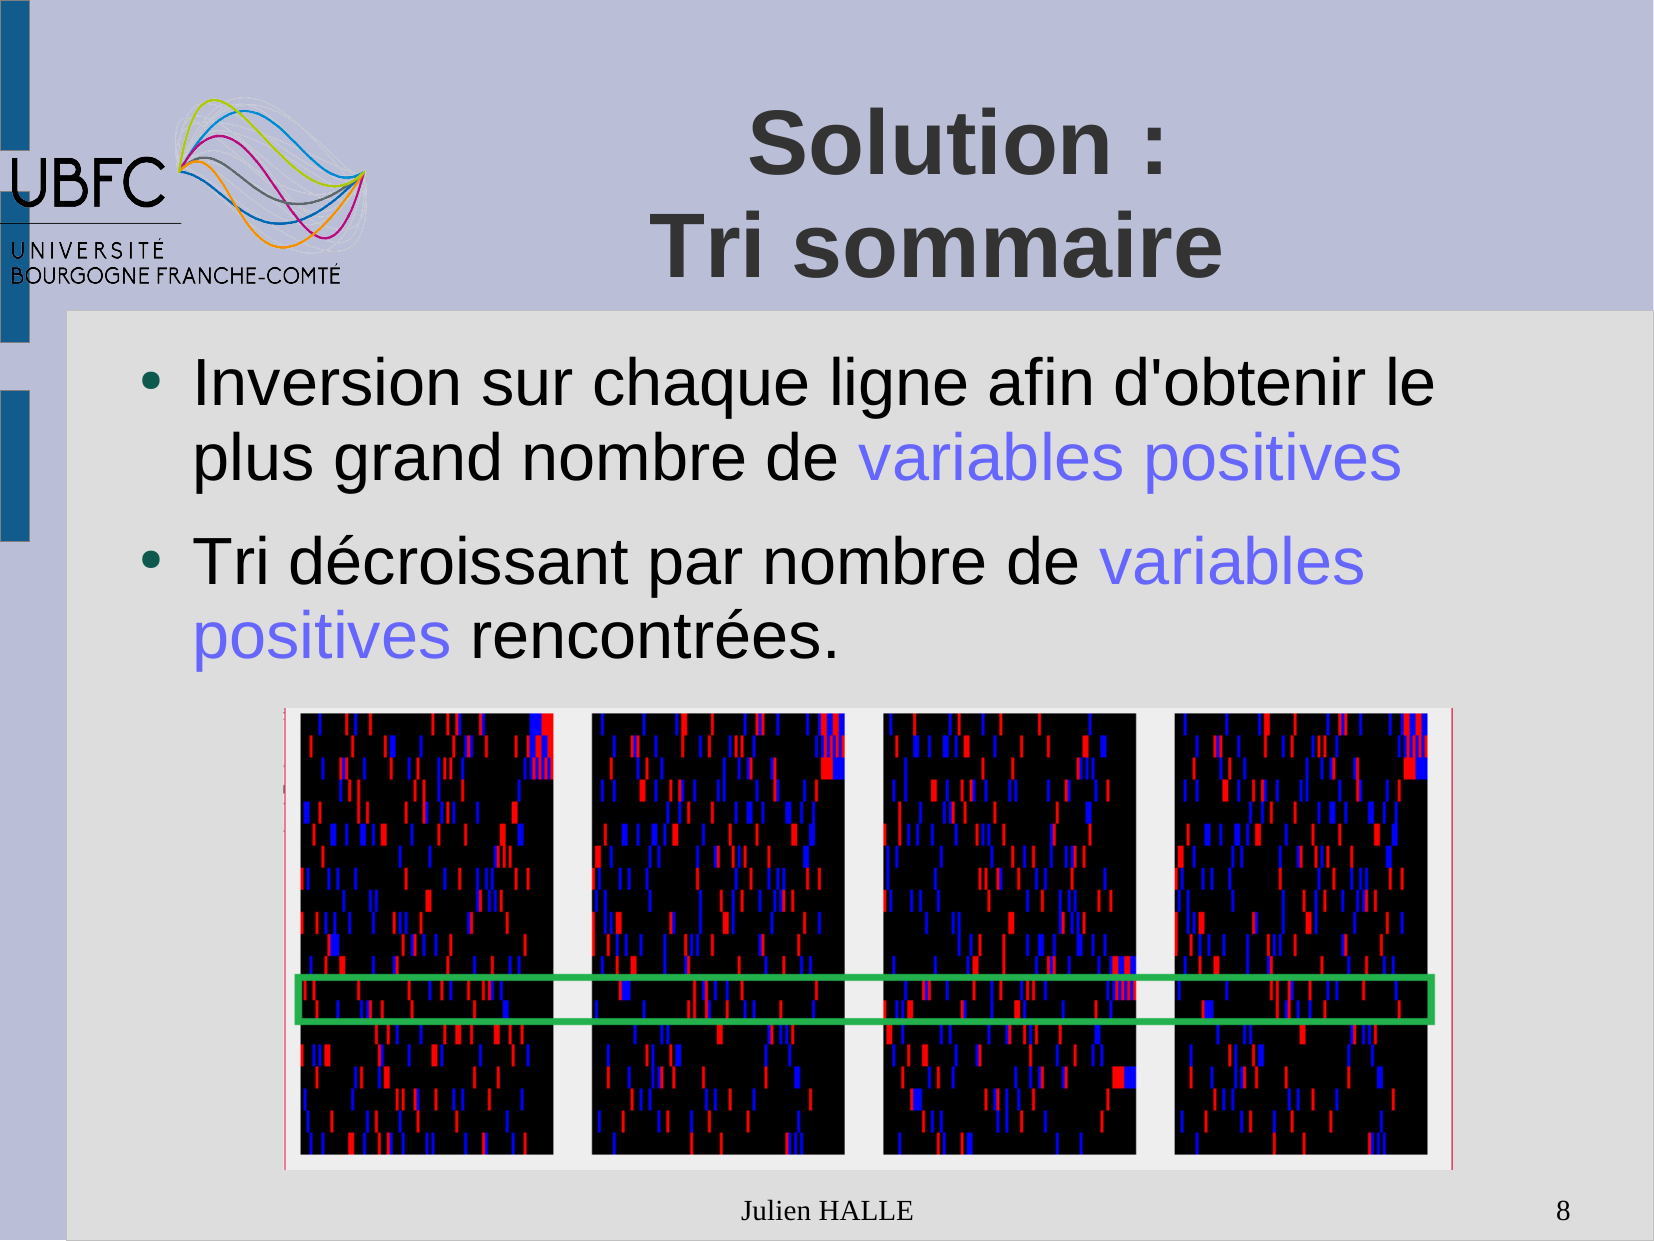

# Solution : Tri sommaire
Inversion sur chaque ligne afin d'obtenir le plus grand nombre de variables positives
Tri décroissant par nombre de variables positives rencontrées.
Julien HALLE
8